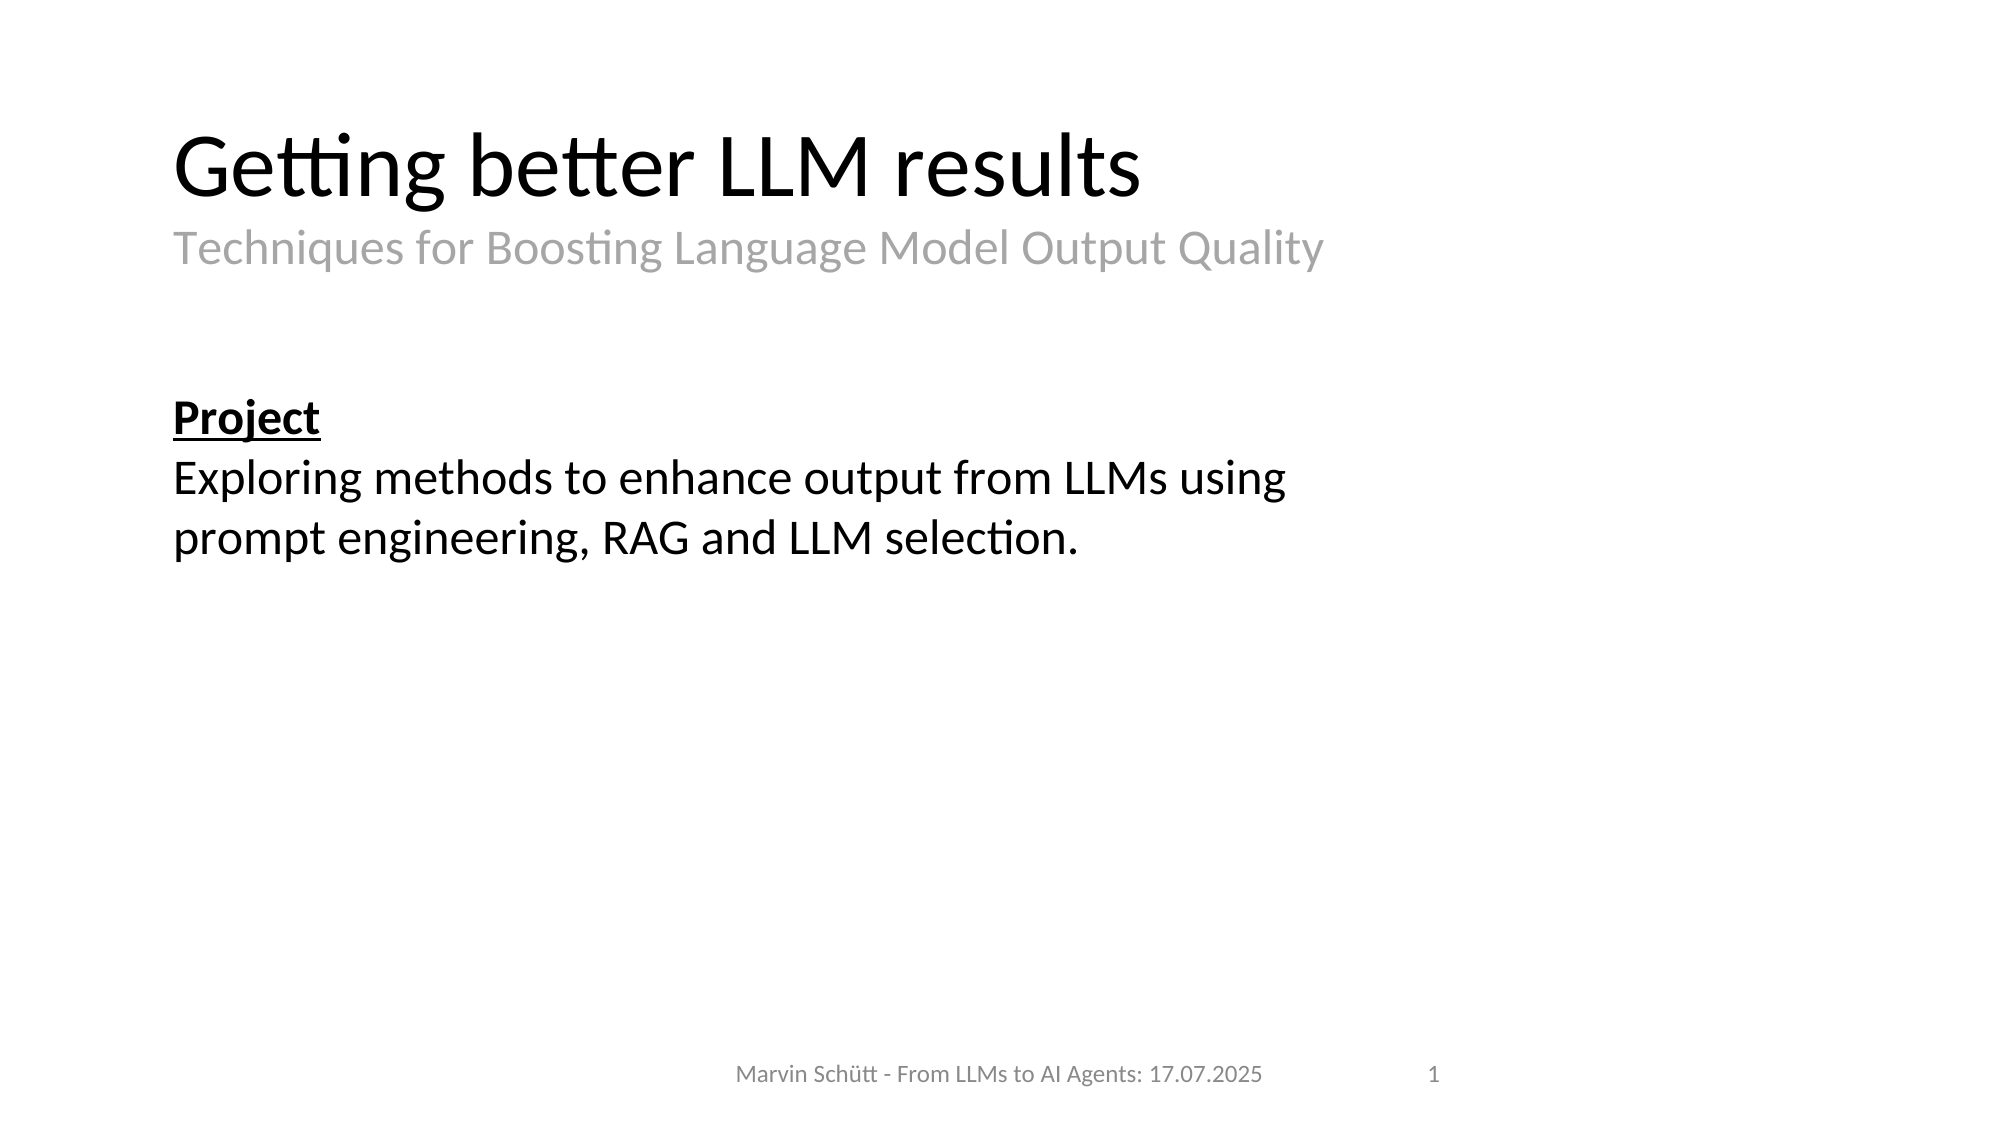

Getting better LLM results
Techniques for Boosting Language Model Output Quality
Project
Exploring methods to enhance output from LLMs using
prompt engineering, RAG and LLM selection.
Marvin Schütt - From LLMs to AI Agents: 17.07.2025